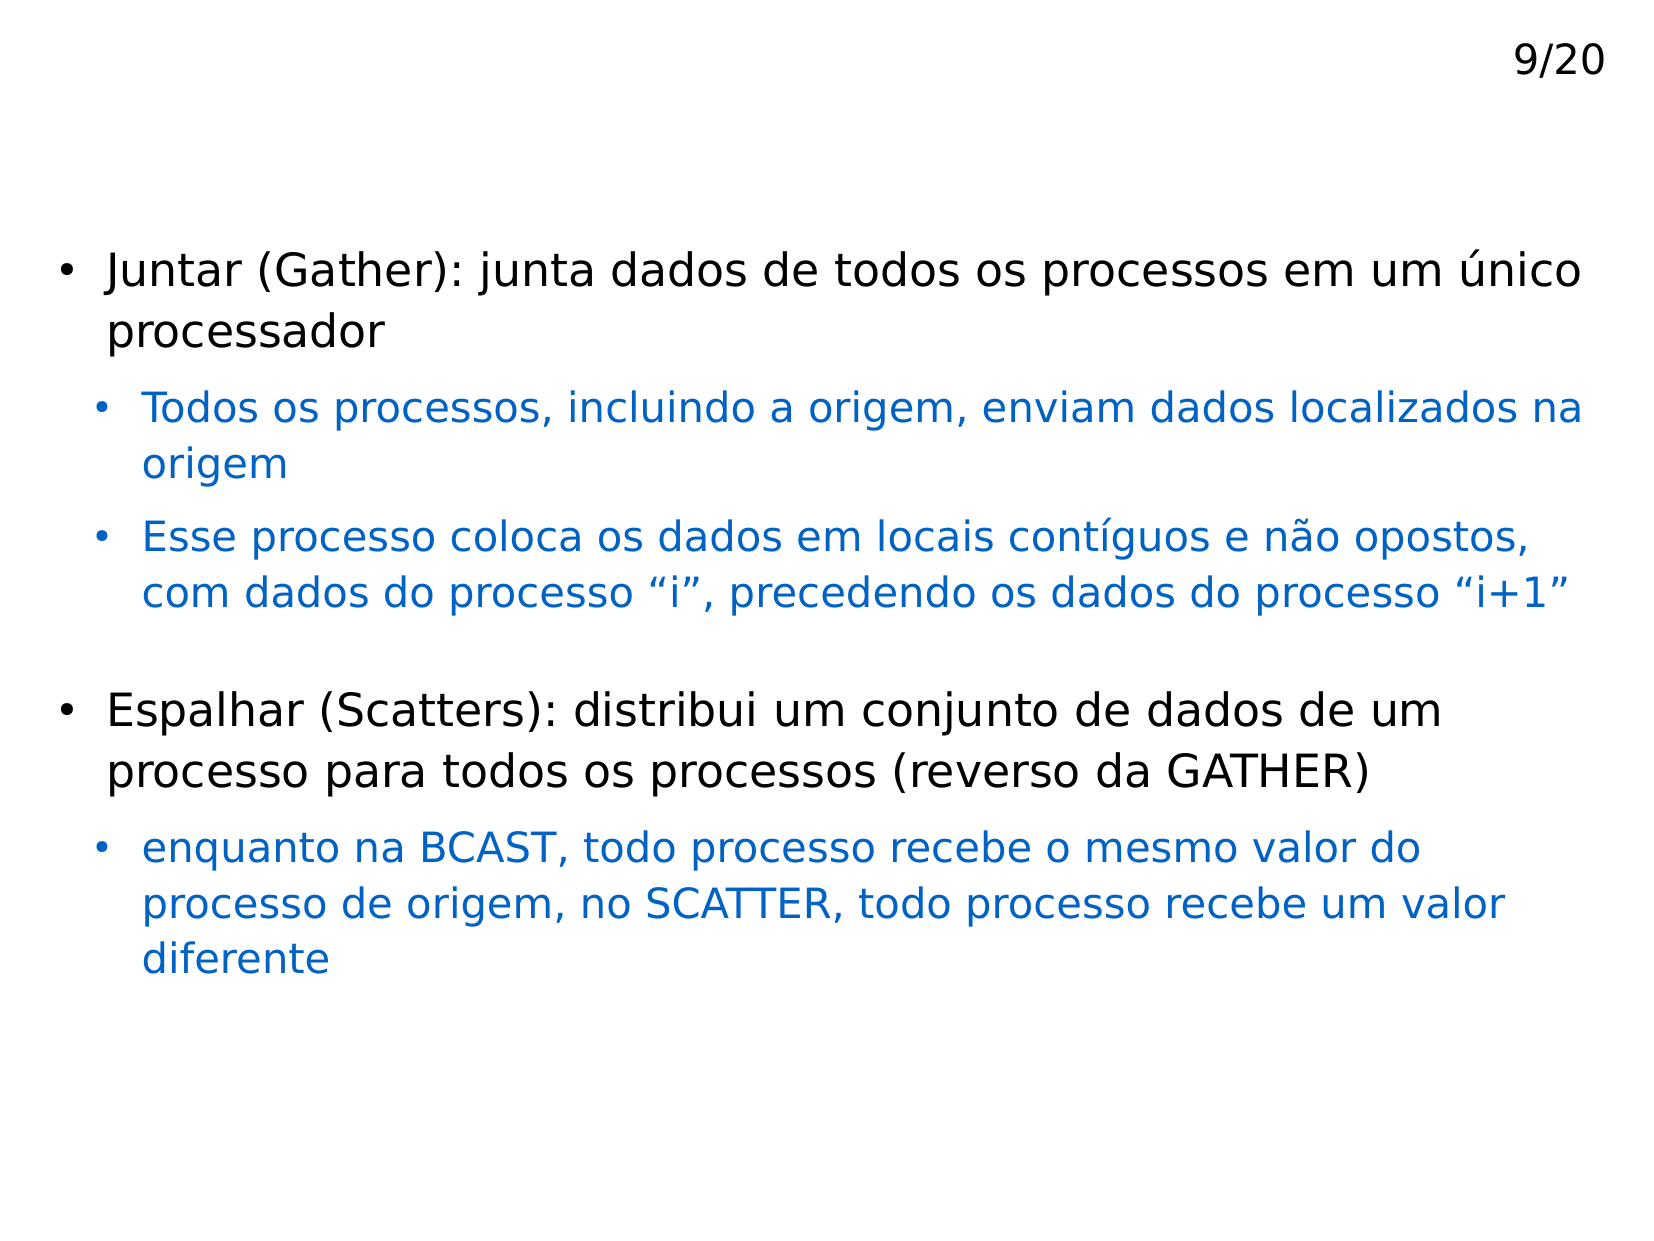

#
9
Juntar (Gather): junta dados de todos os processos em um único processador
Todos os processos, incluindo a origem, enviam dados localizados na origem
Esse processo coloca os dados em locais contíguos e não opostos, com dados do processo “i”, precedendo os dados do processo “i+1”
Espalhar (Scatters): distribui um conjunto de dados de um processo para todos os processos (reverso da GATHER)
enquanto na BCAST, todo processo recebe o mesmo valor do processo de origem, no SCATTER, todo processo recebe um valor diferente